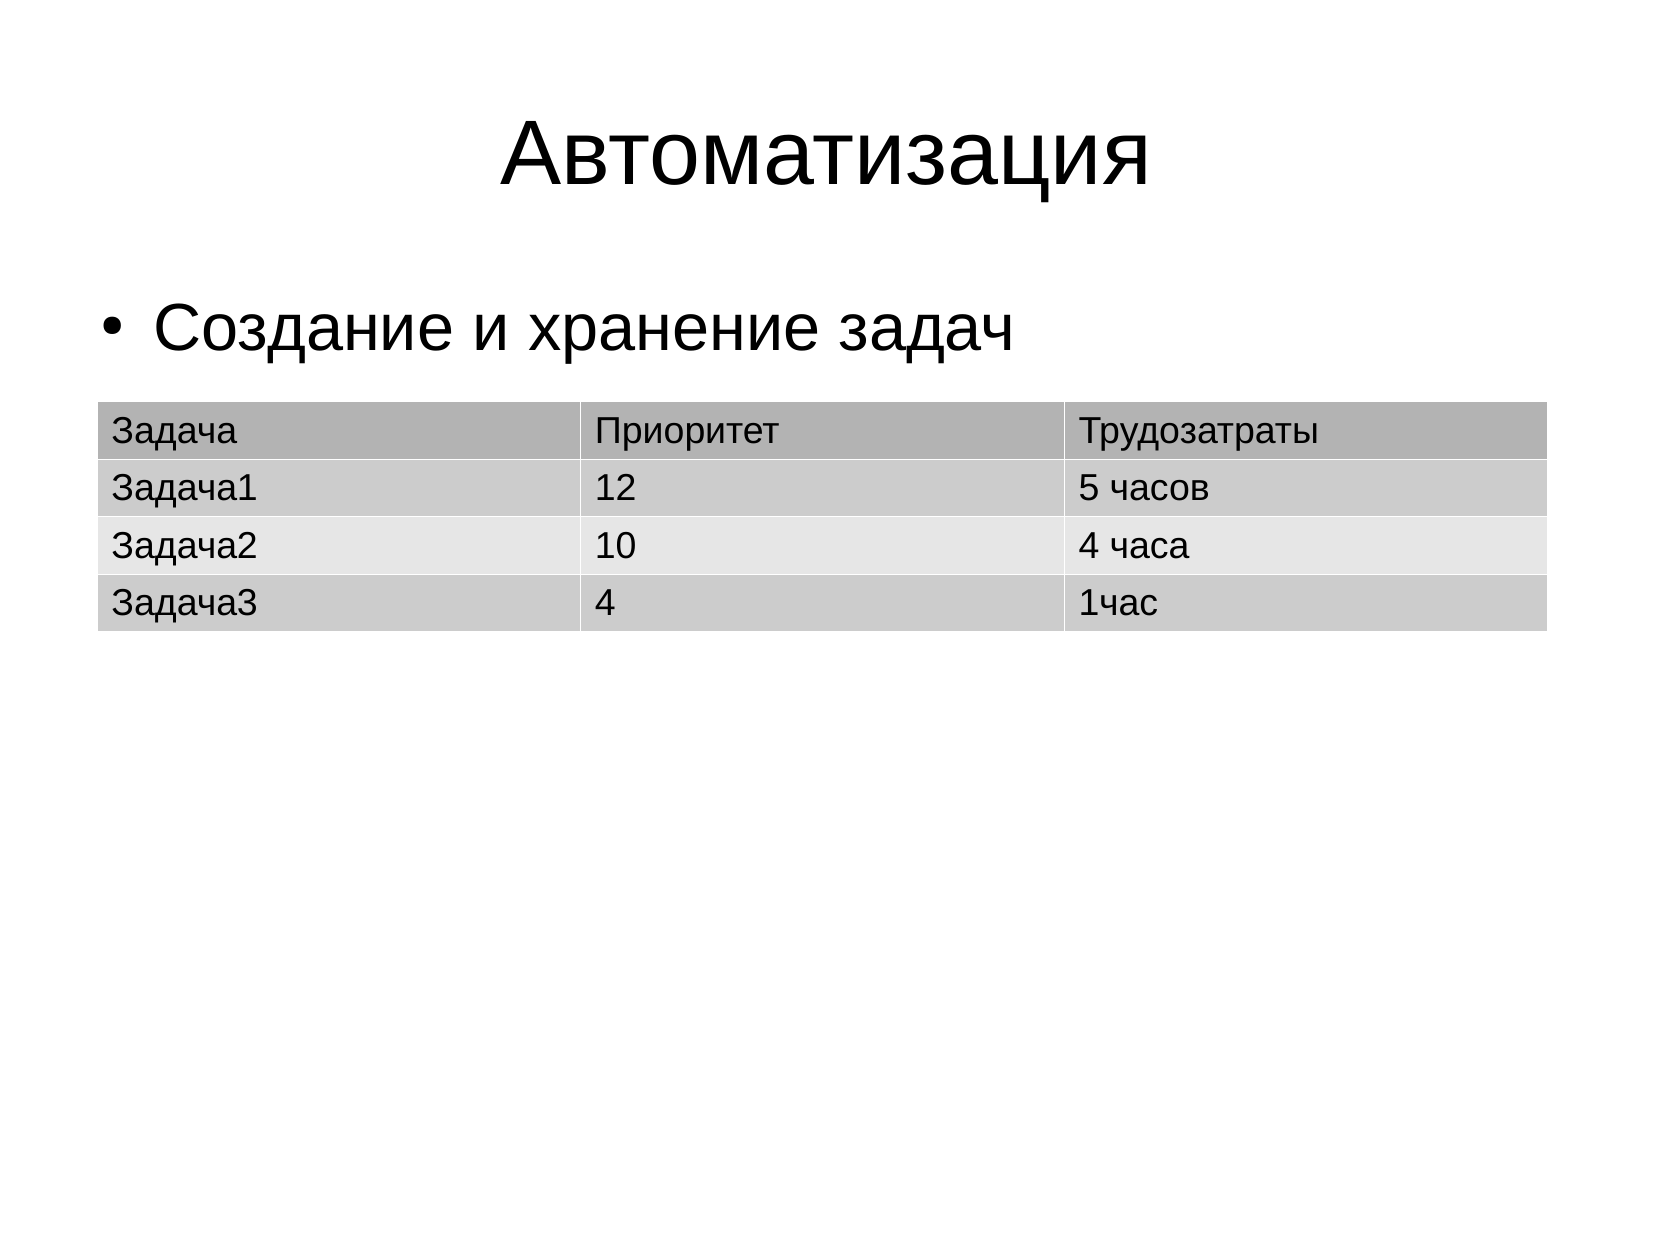

# Автоматизация
Создание и хранение задач
| Задача | Приоритет | Трудозатраты |
| --- | --- | --- |
| Задача1 | 12 | 5 часов |
| Задача2 | 10 | 4 часа |
| Задача3 | 4 | 1час |